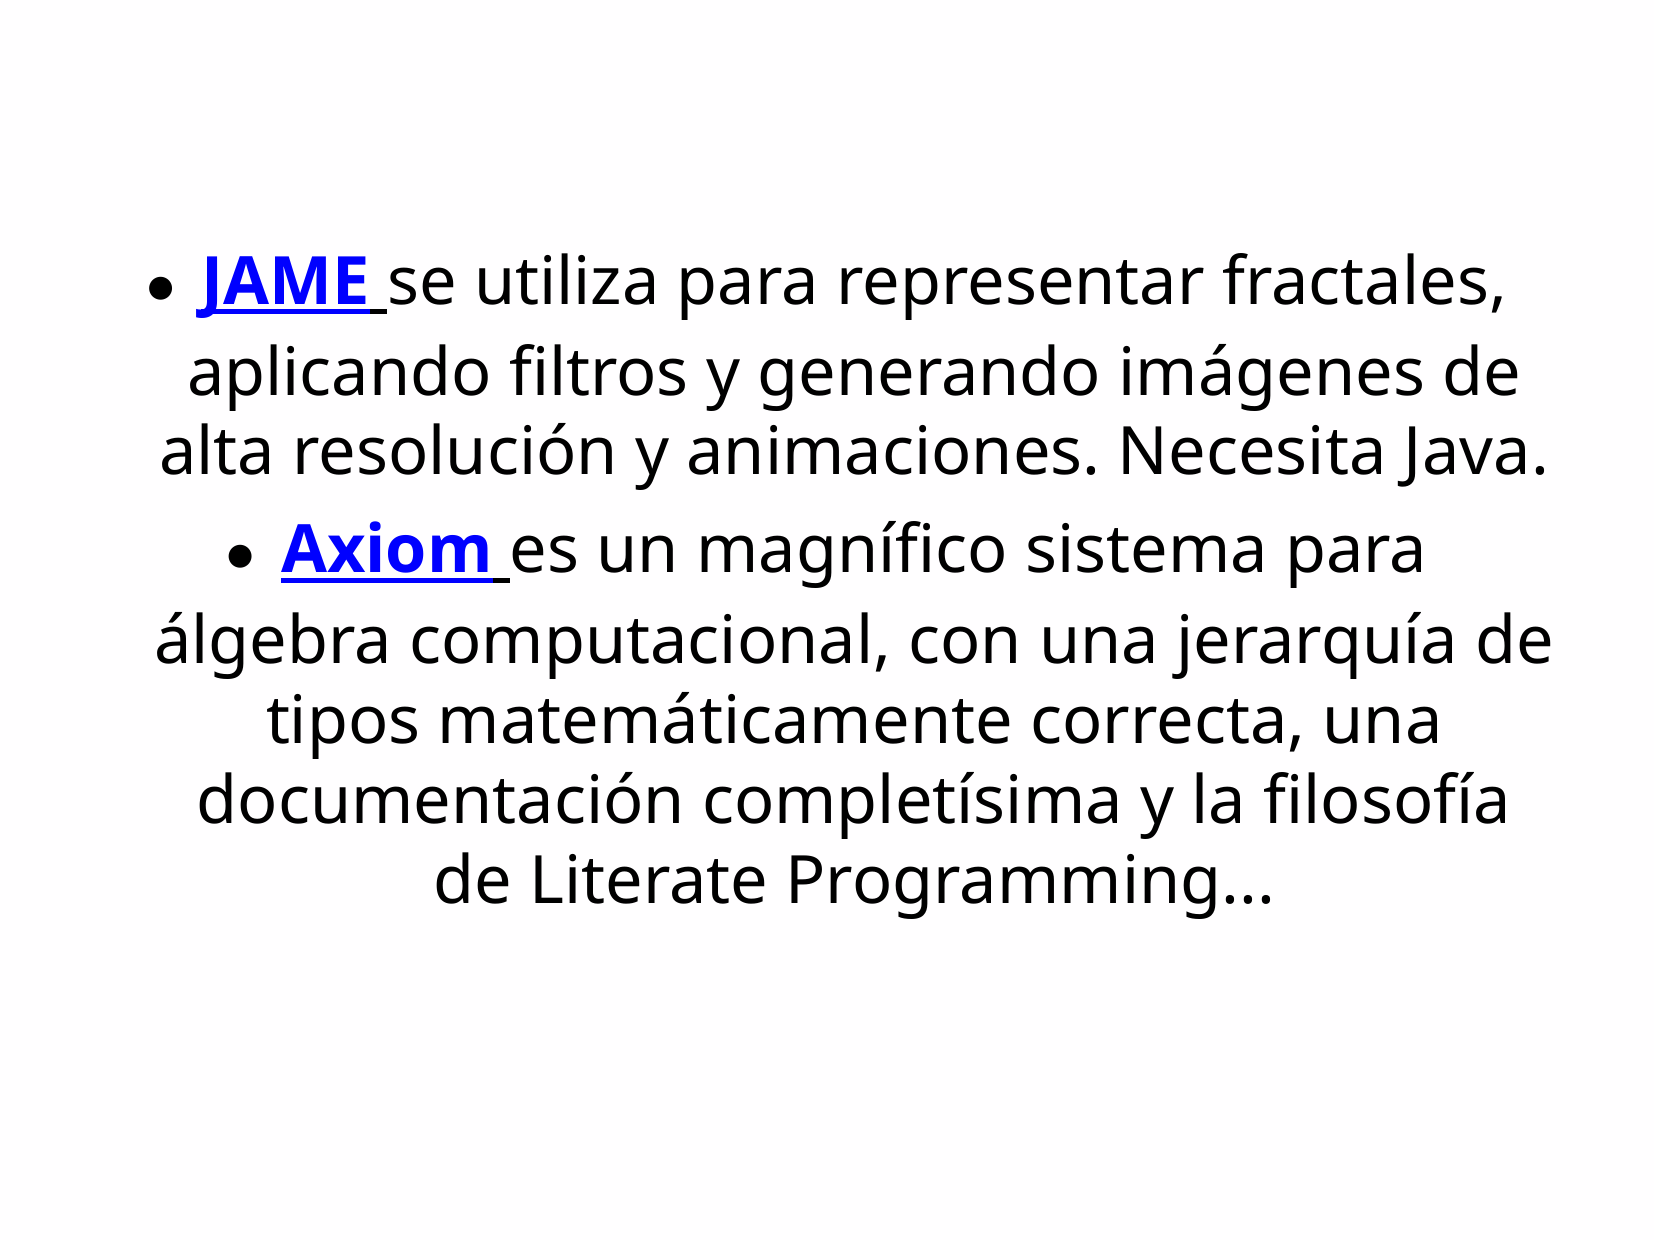

# JAME se utiliza para representar fractales, aplicando filtros y generando imágenes de alta resolución y animaciones. Necesita Java.
Axiom es un magnífico sistema para álgebra computacional, con una jerarquía de tipos matemáticamente correcta, una documentación completísima y la filosofía de Literate Programming...